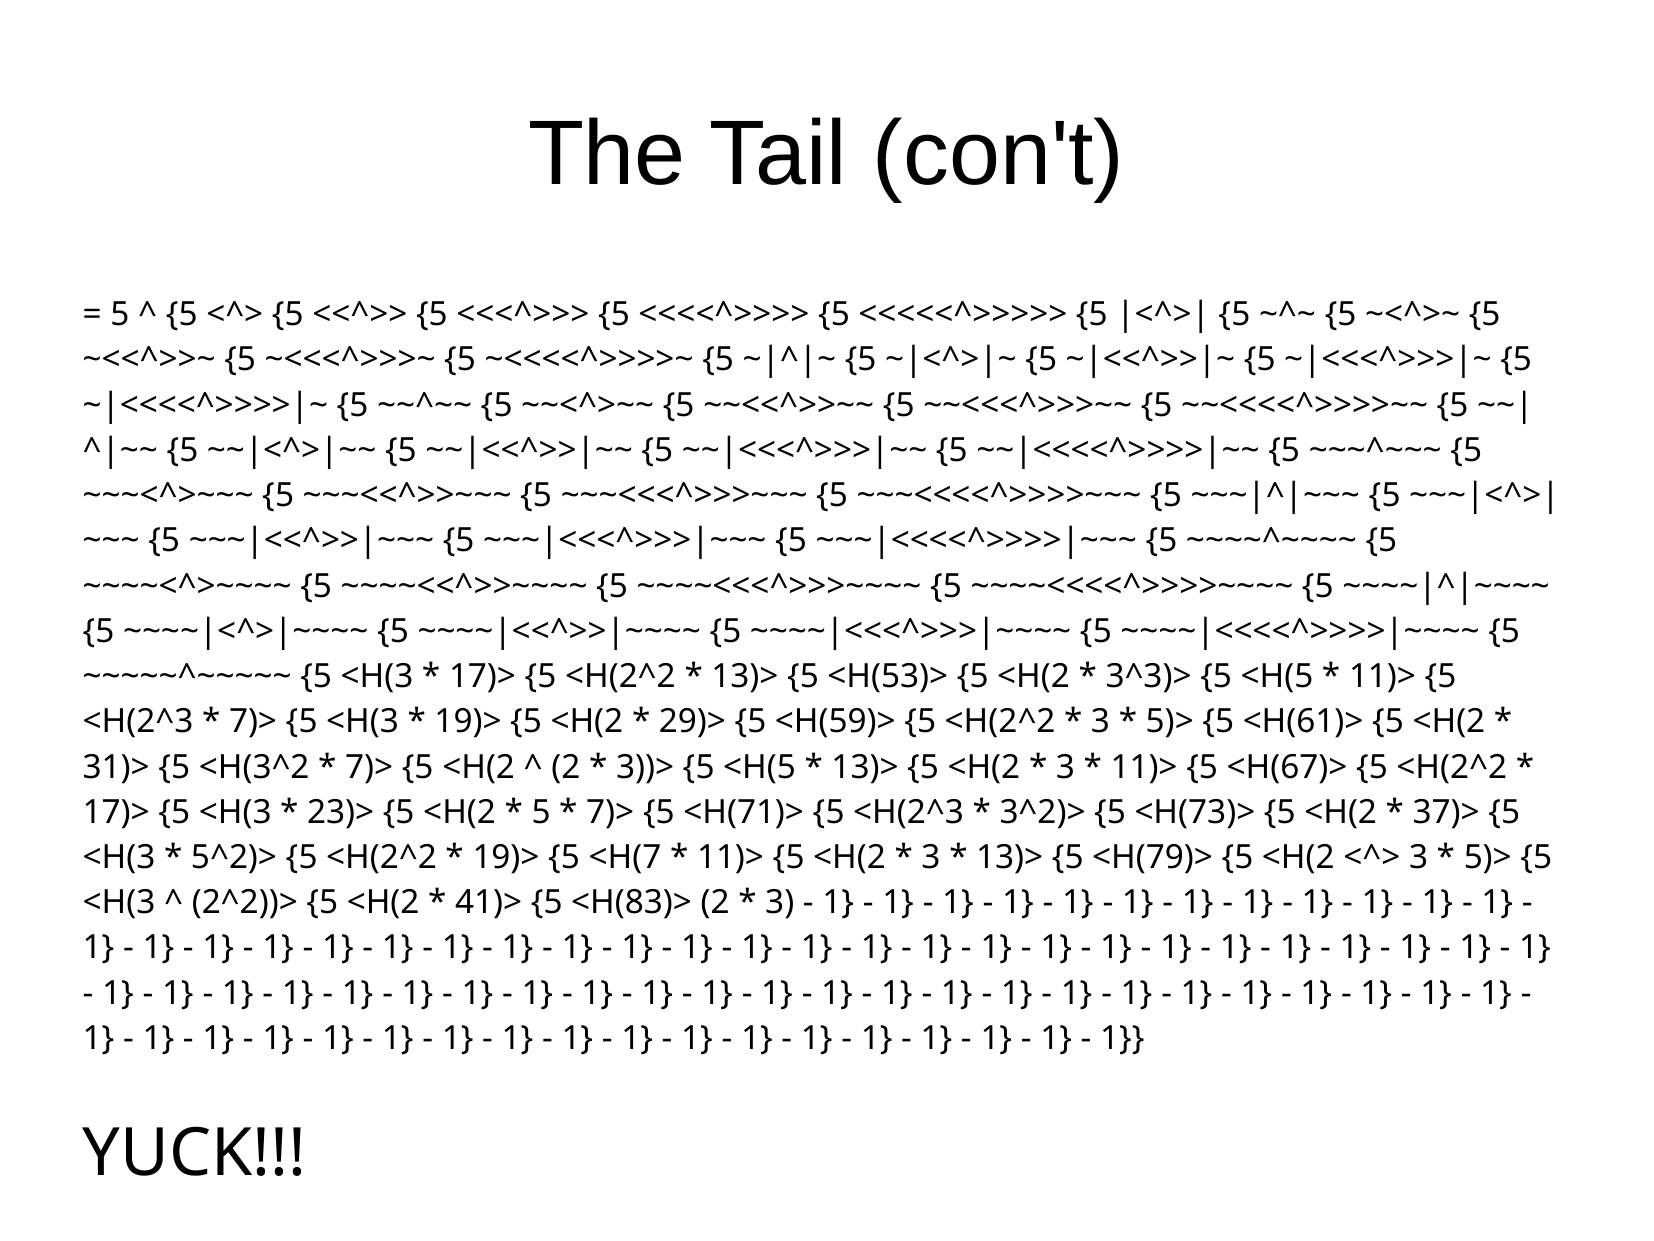

# The Tail (con't)
= 5 ^ {5 <^> {5 <<^>> {5 <<<^>>> {5 <<<<^>>>> {5 <<<<<^>>>>> {5 |<^>| {5 ~^~ {5 ~<^>~ {5 ~<<^>>~ {5 ~<<<^>>>~ {5 ~<<<<^>>>>~ {5 ~|^|~ {5 ~|<^>|~ {5 ~|<<^>>|~ {5 ~|<<<^>>>|~ {5 ~|<<<<^>>>>|~ {5 ~~^~~ {5 ~~<^>~~ {5 ~~<<^>>~~ {5 ~~<<<^>>>~~ {5 ~~<<<<^>>>>~~ {5 ~~|^|~~ {5 ~~|<^>|~~ {5 ~~|<<^>>|~~ {5 ~~|<<<^>>>|~~ {5 ~~|<<<<^>>>>|~~ {5 ~~~^~~~ {5 ~~~<^>~~~ {5 ~~~<<^>>~~~ {5 ~~~<<<^>>>~~~ {5 ~~~<<<<^>>>>~~~ {5 ~~~|^|~~~ {5 ~~~|<^>|~~~ {5 ~~~|<<^>>|~~~ {5 ~~~|<<<^>>>|~~~ {5 ~~~|<<<<^>>>>|~~~ {5 ~~~~^~~~~ {5 ~~~~<^>~~~~ {5 ~~~~<<^>>~~~~ {5 ~~~~<<<^>>>~~~~ {5 ~~~~<<<<^>>>>~~~~ {5 ~~~~|^|~~~~ {5 ~~~~|<^>|~~~~ {5 ~~~~|<<^>>|~~~~ {5 ~~~~|<<<^>>>|~~~~ {5 ~~~~|<<<<^>>>>|~~~~ {5 ~~~~~^~~~~~ {5 <H(3 * 17)> {5 <H(2^2 * 13)> {5 <H(53)> {5 <H(2 * 3^3)> {5 <H(5 * 11)> {5 <H(2^3 * 7)> {5 <H(3 * 19)> {5 <H(2 * 29)> {5 <H(59)> {5 <H(2^2 * 3 * 5)> {5 <H(61)> {5 <H(2 * 31)> {5 <H(3^2 * 7)> {5 <H(2 ^ (2 * 3))> {5 <H(5 * 13)> {5 <H(2 * 3 * 11)> {5 <H(67)> {5 <H(2^2 * 17)> {5 <H(3 * 23)> {5 <H(2 * 5 * 7)> {5 <H(71)> {5 <H(2^3 * 3^2)> {5 <H(73)> {5 <H(2 * 37)> {5 <H(3 * 5^2)> {5 <H(2^2 * 19)> {5 <H(7 * 11)> {5 <H(2 * 3 * 13)> {5 <H(79)> {5 <H(2 <^> 3 * 5)> {5 <H(3 ^ (2^2))> {5 <H(2 * 41)> {5 <H(83)> (2 * 3) - 1} - 1} - 1} - 1} - 1} - 1} - 1} - 1} - 1} - 1} - 1} - 1} - 1} - 1} - 1} - 1} - 1} - 1} - 1} - 1} - 1} - 1} - 1} - 1} - 1} - 1} - 1} - 1} - 1} - 1} - 1} - 1} - 1} - 1} - 1} - 1} - 1} - 1} - 1} - 1} - 1} - 1} - 1} - 1} - 1} - 1} - 1} - 1} - 1} - 1} - 1} - 1} - 1} - 1} - 1} - 1} - 1} - 1} - 1} - 1} - 1} - 1} - 1} - 1} - 1} - 1} - 1} - 1} - 1} - 1} - 1} - 1} - 1} - 1} - 1} - 1} - 1} - 1} - 1}}
YUCK!!!